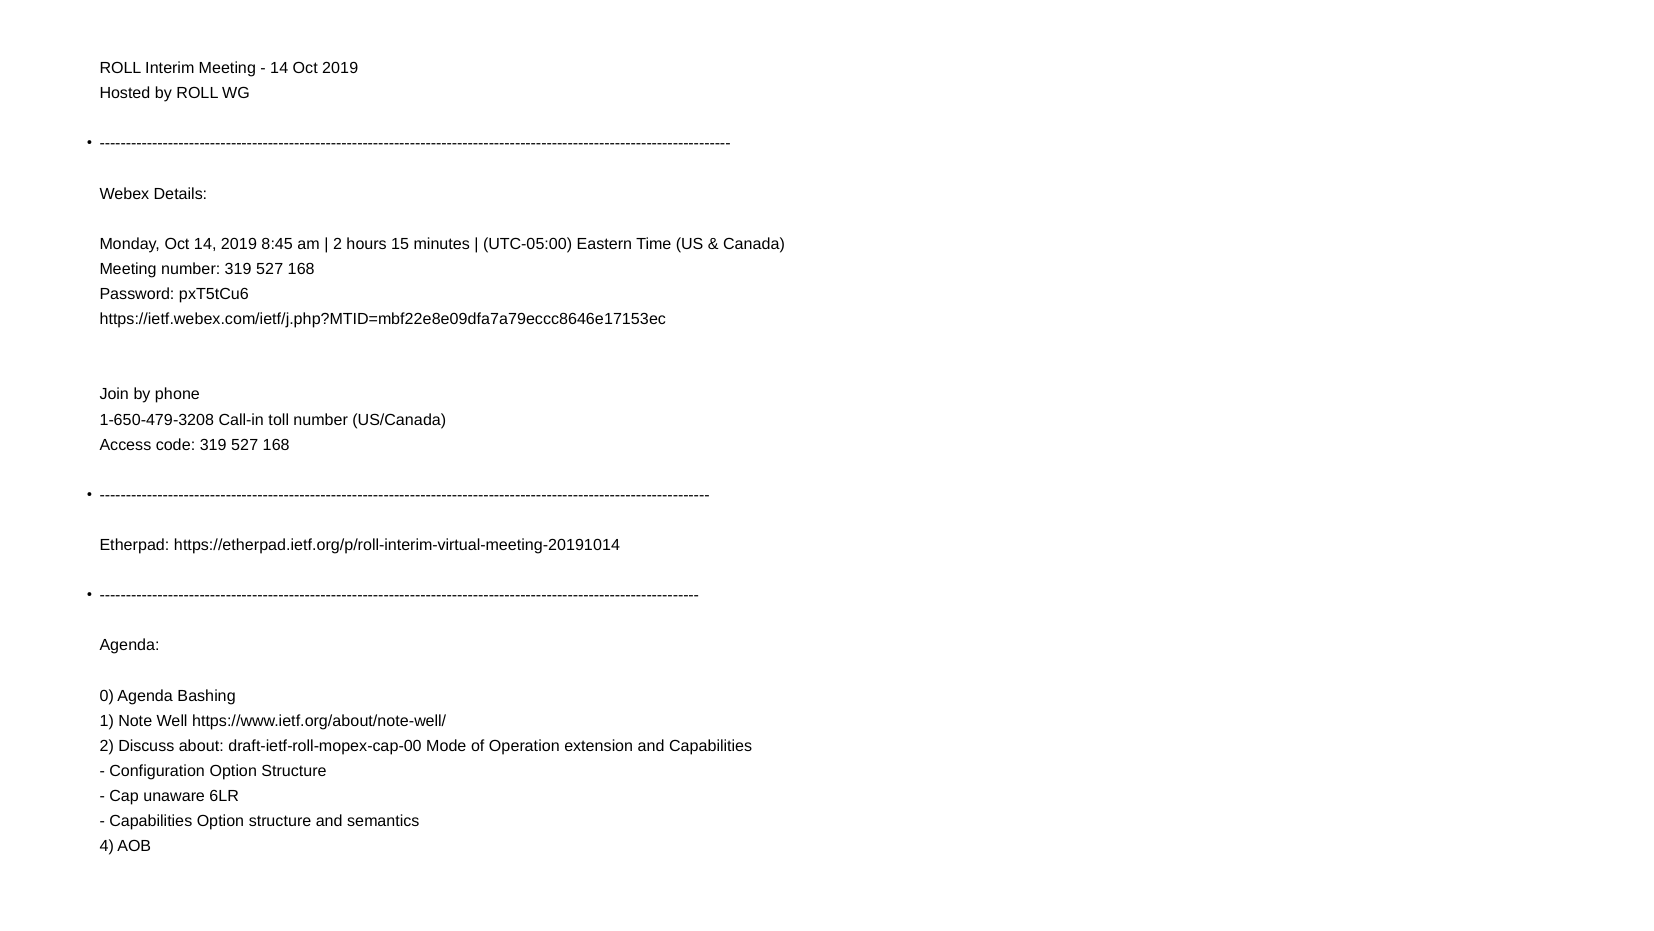

# ROLL Interim Meeting - 14 Oct 2019
Hosted by ROLL WG
------------------------------------------------------------------------------------------------------------------------
Webex Details:
Monday, Oct 14, 2019 8:45 am | 2 hours 15 minutes | (UTC-05:00) Eastern Time (US & Canada)
Meeting number: 319 527 168
Password: pxT5tCu6
https://ietf.webex.com/ietf/j.php?MTID=mbf22e8e09dfa7a79eccc8646e17153ec
Join by phone
1-650-479-3208 Call-in toll number (US/Canada)
Access code: 319 527 168
--------------------------------------------------------------------------------------------------------------------
Etherpad: https://etherpad.ietf.org/p/roll-interim-virtual-meeting-20191014
------------------------------------------------------------------------------------------------------------------
Agenda:
0) Agenda Bashing
1) Note Well https://www.ietf.org/about/note-well/
2) Discuss about: draft-ietf-roll-mopex-cap-00 Mode of Operation extension and Capabilities
- Configuration Option Structure
- Cap unaware 6LR
- Capabilities Option structure and semantics
4) AOB